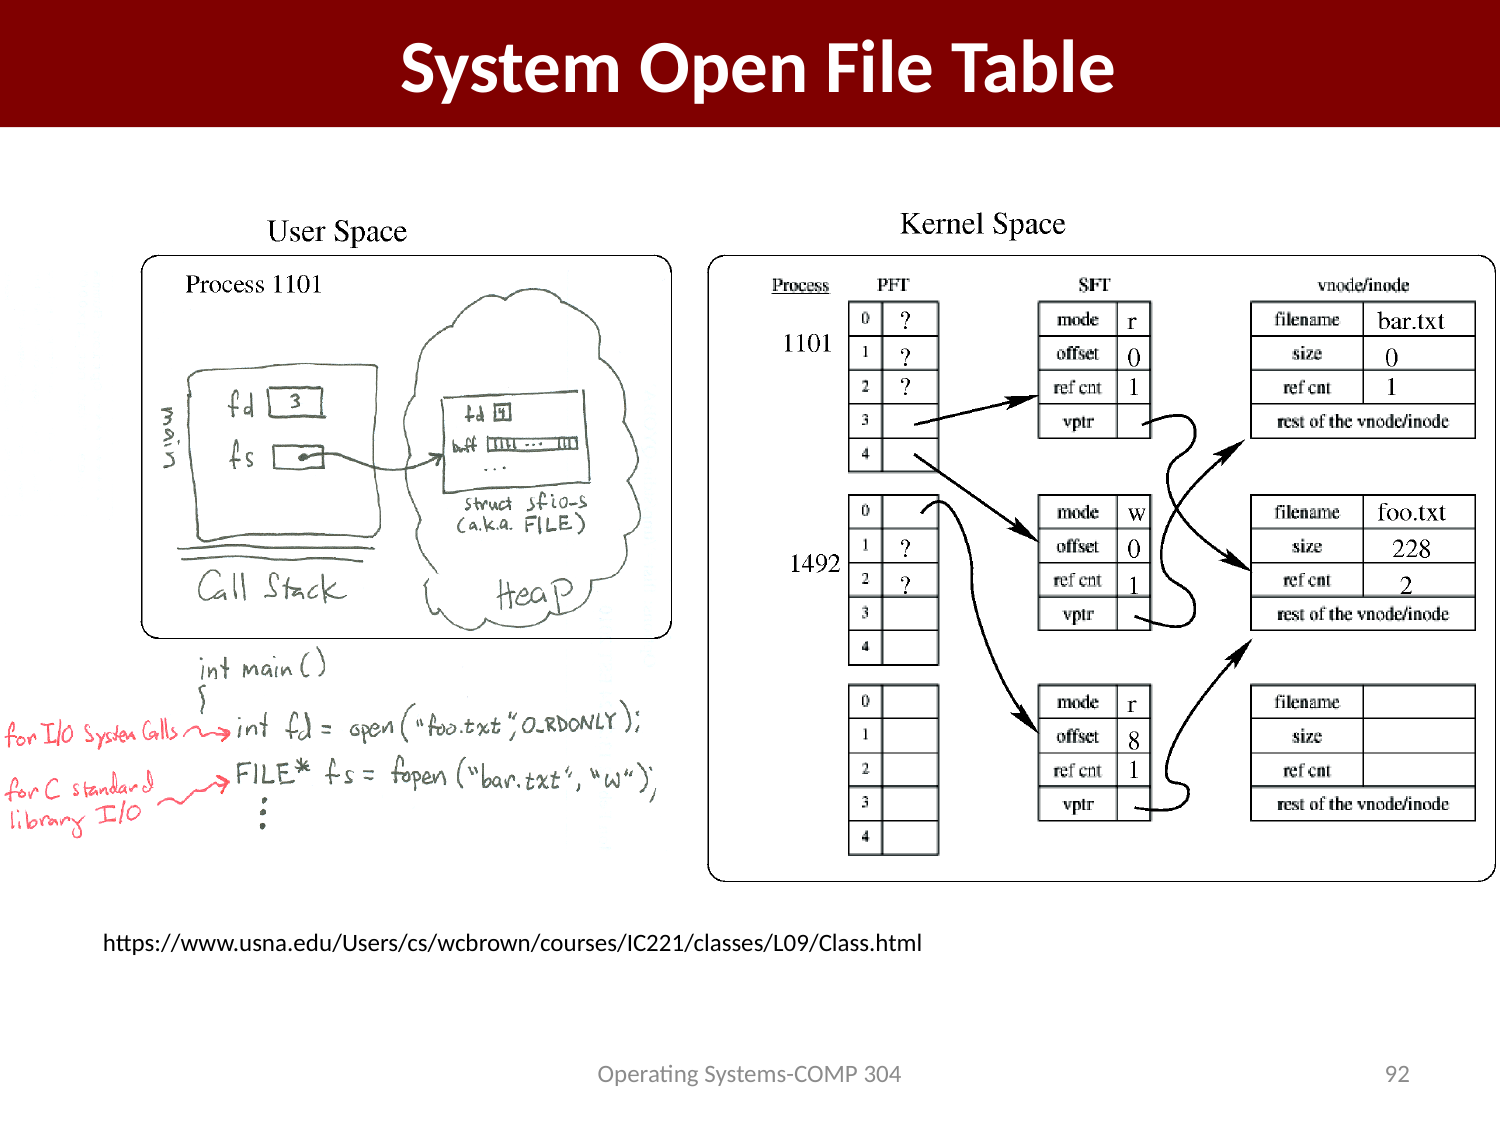

# System Open File Table
https://www.usna.edu/Users/cs/wcbrown/courses/IC221/classes/L09/Class.html
Operating Systems-COMP 304
92